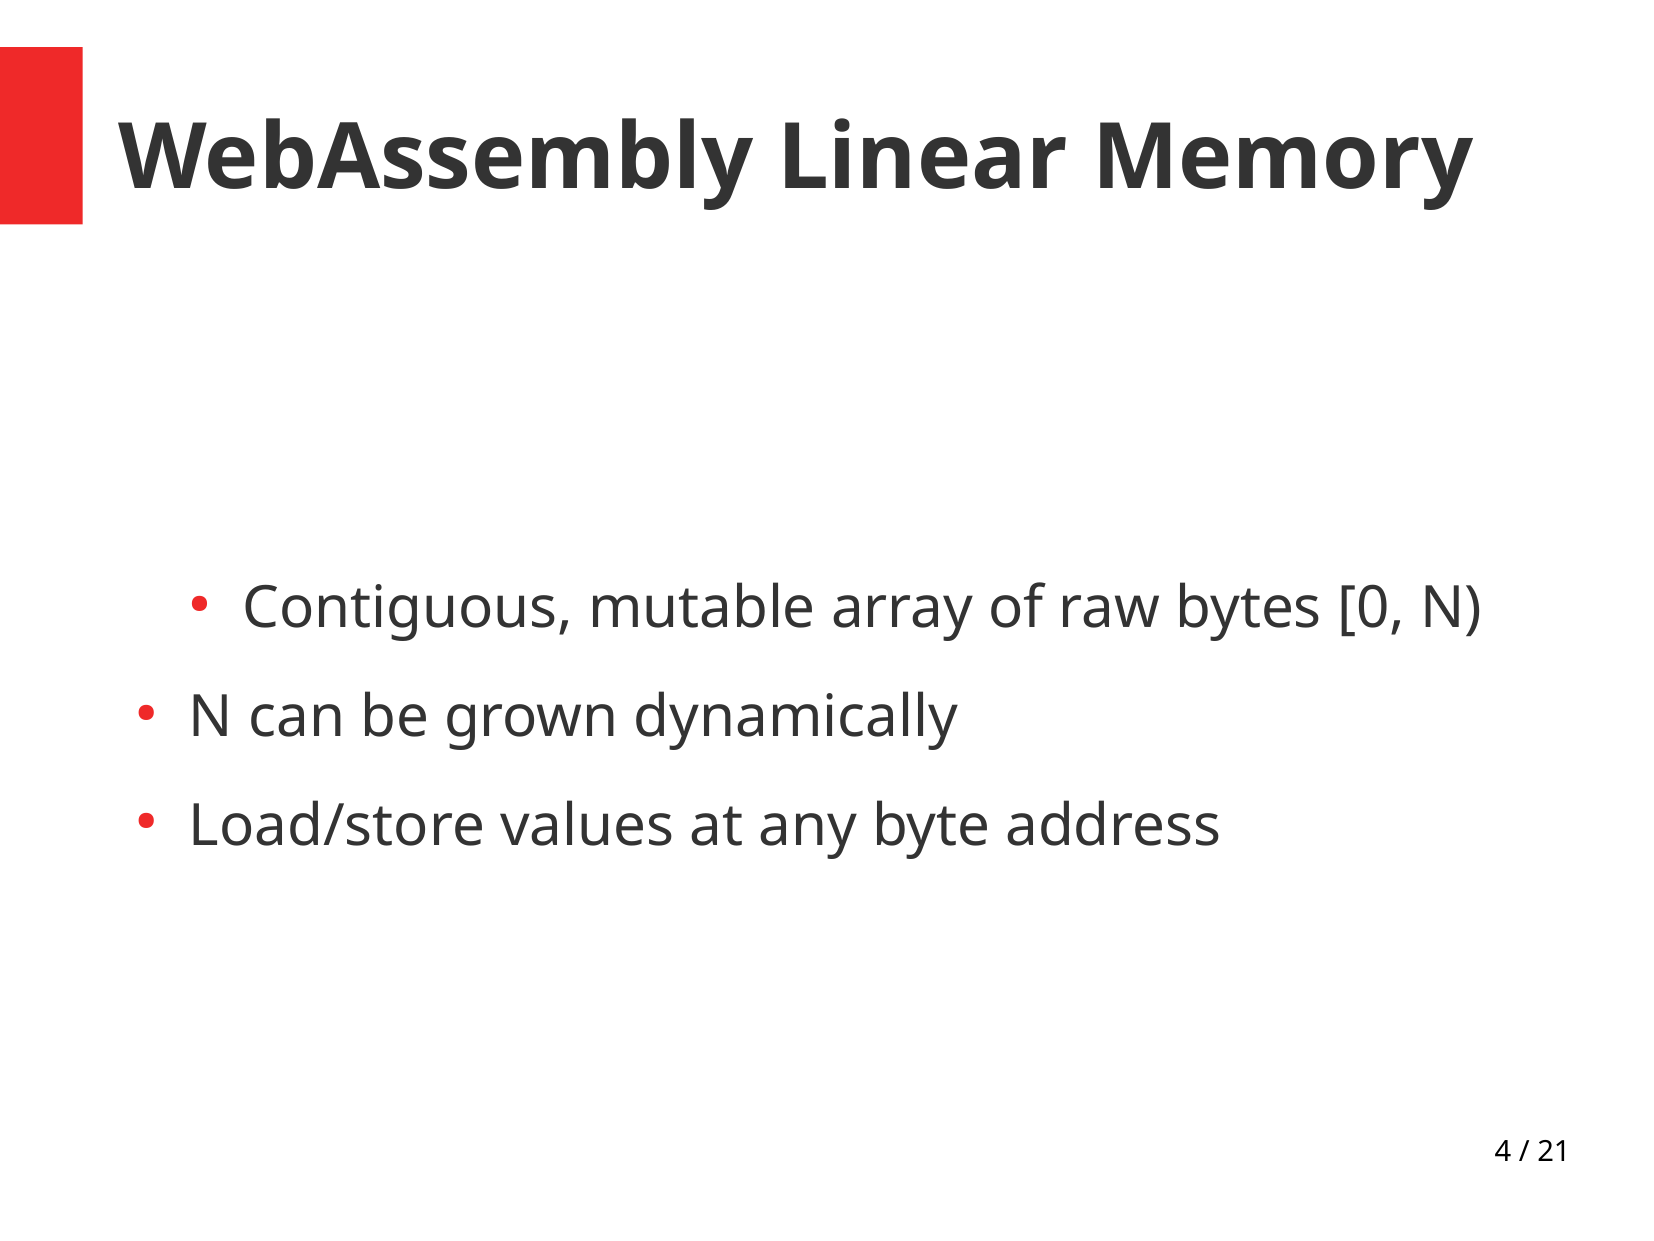

# WebAssembly Linear Memory
Contiguous, mutable array of raw bytes [0, N)
N can be grown dynamically
Load/store values at any byte address
4